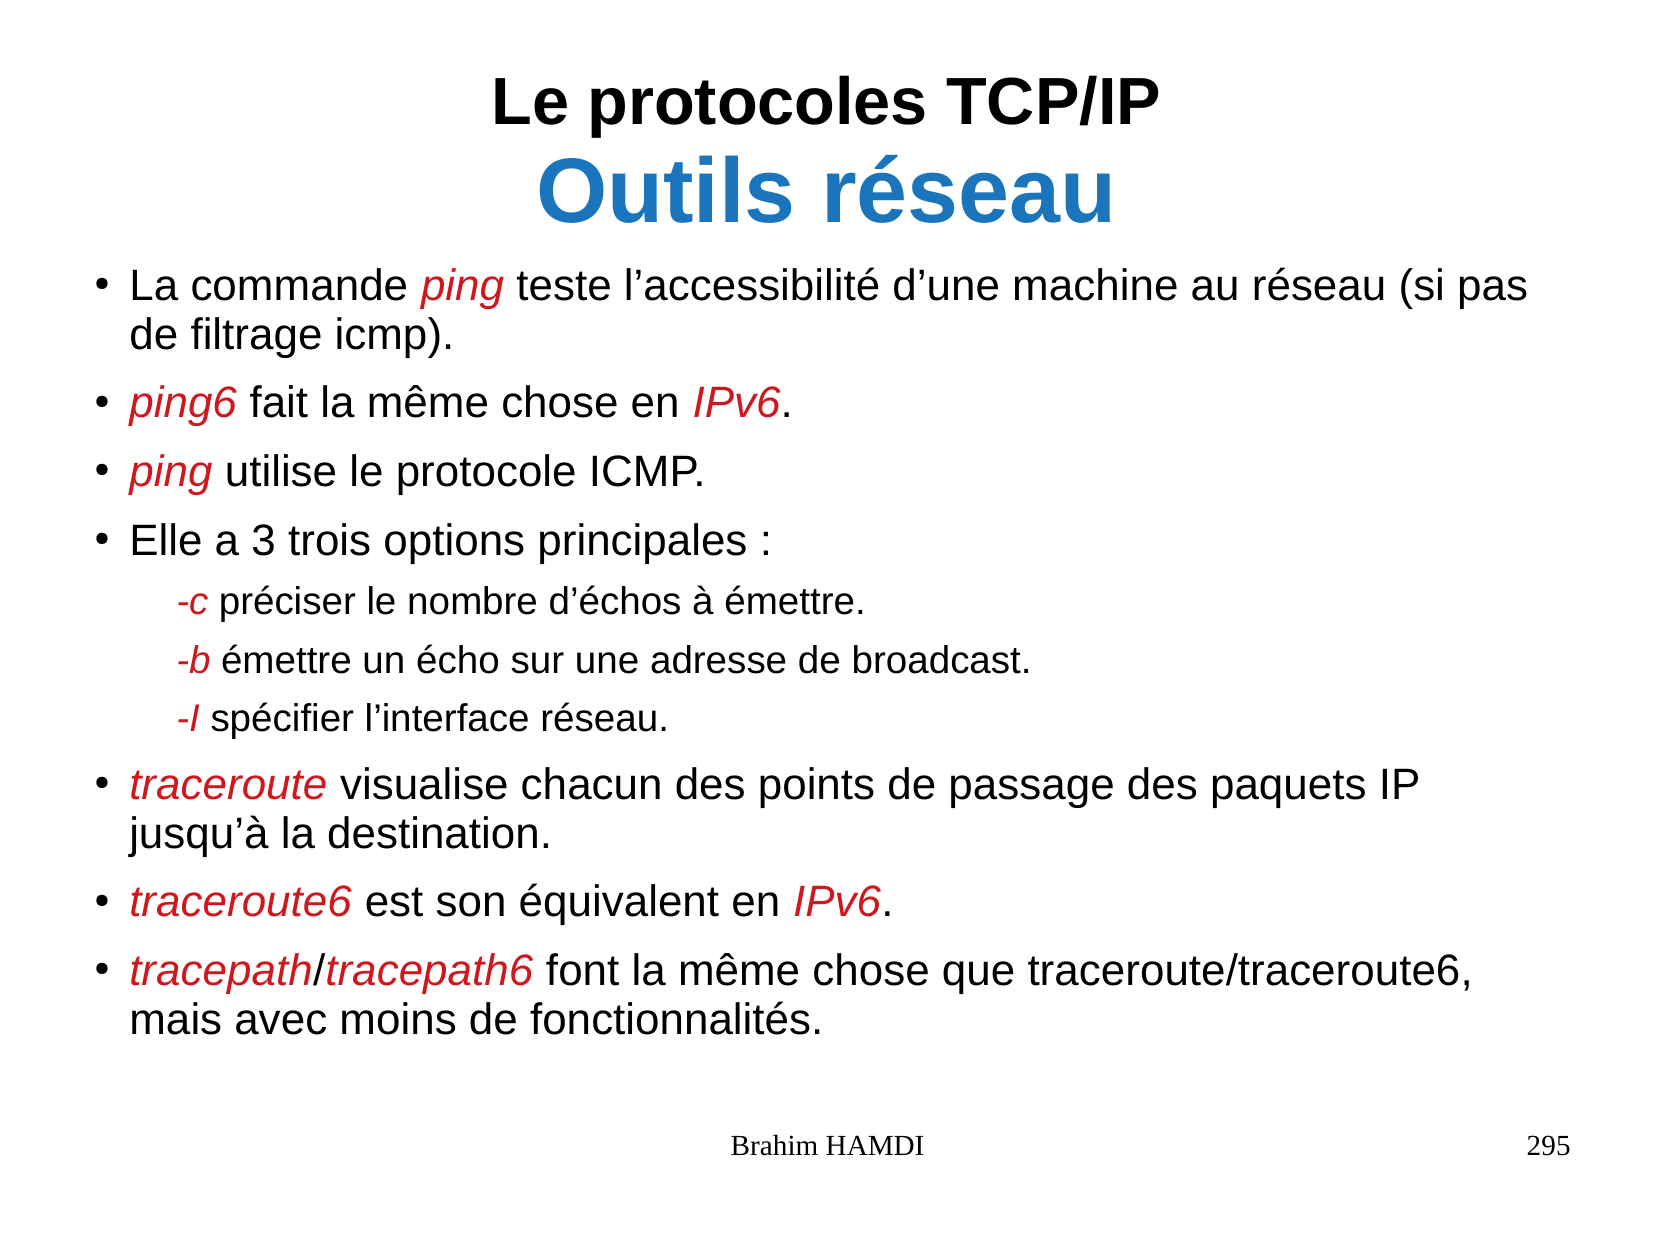

# Le protocoles TCP/IP Outils réseau
La commande ping teste l’accessibilité d’une machine au réseau (si pas de filtrage icmp).
ping6 fait la même chose en IPv6.
ping utilise le protocole ICMP.
Elle a 3 trois options principales :
-c préciser le nombre d’échos à émettre.
-b émettre un écho sur une adresse de broadcast.
-I spécifier l’interface réseau.
traceroute visualise chacun des points de passage des paquets IP jusqu’à la destination.
traceroute6 est son équivalent en IPv6.
tracepath/tracepath6 font la même chose que traceroute/traceroute6, mais avec moins de fonctionnalités.
Brahim HAMDI
295